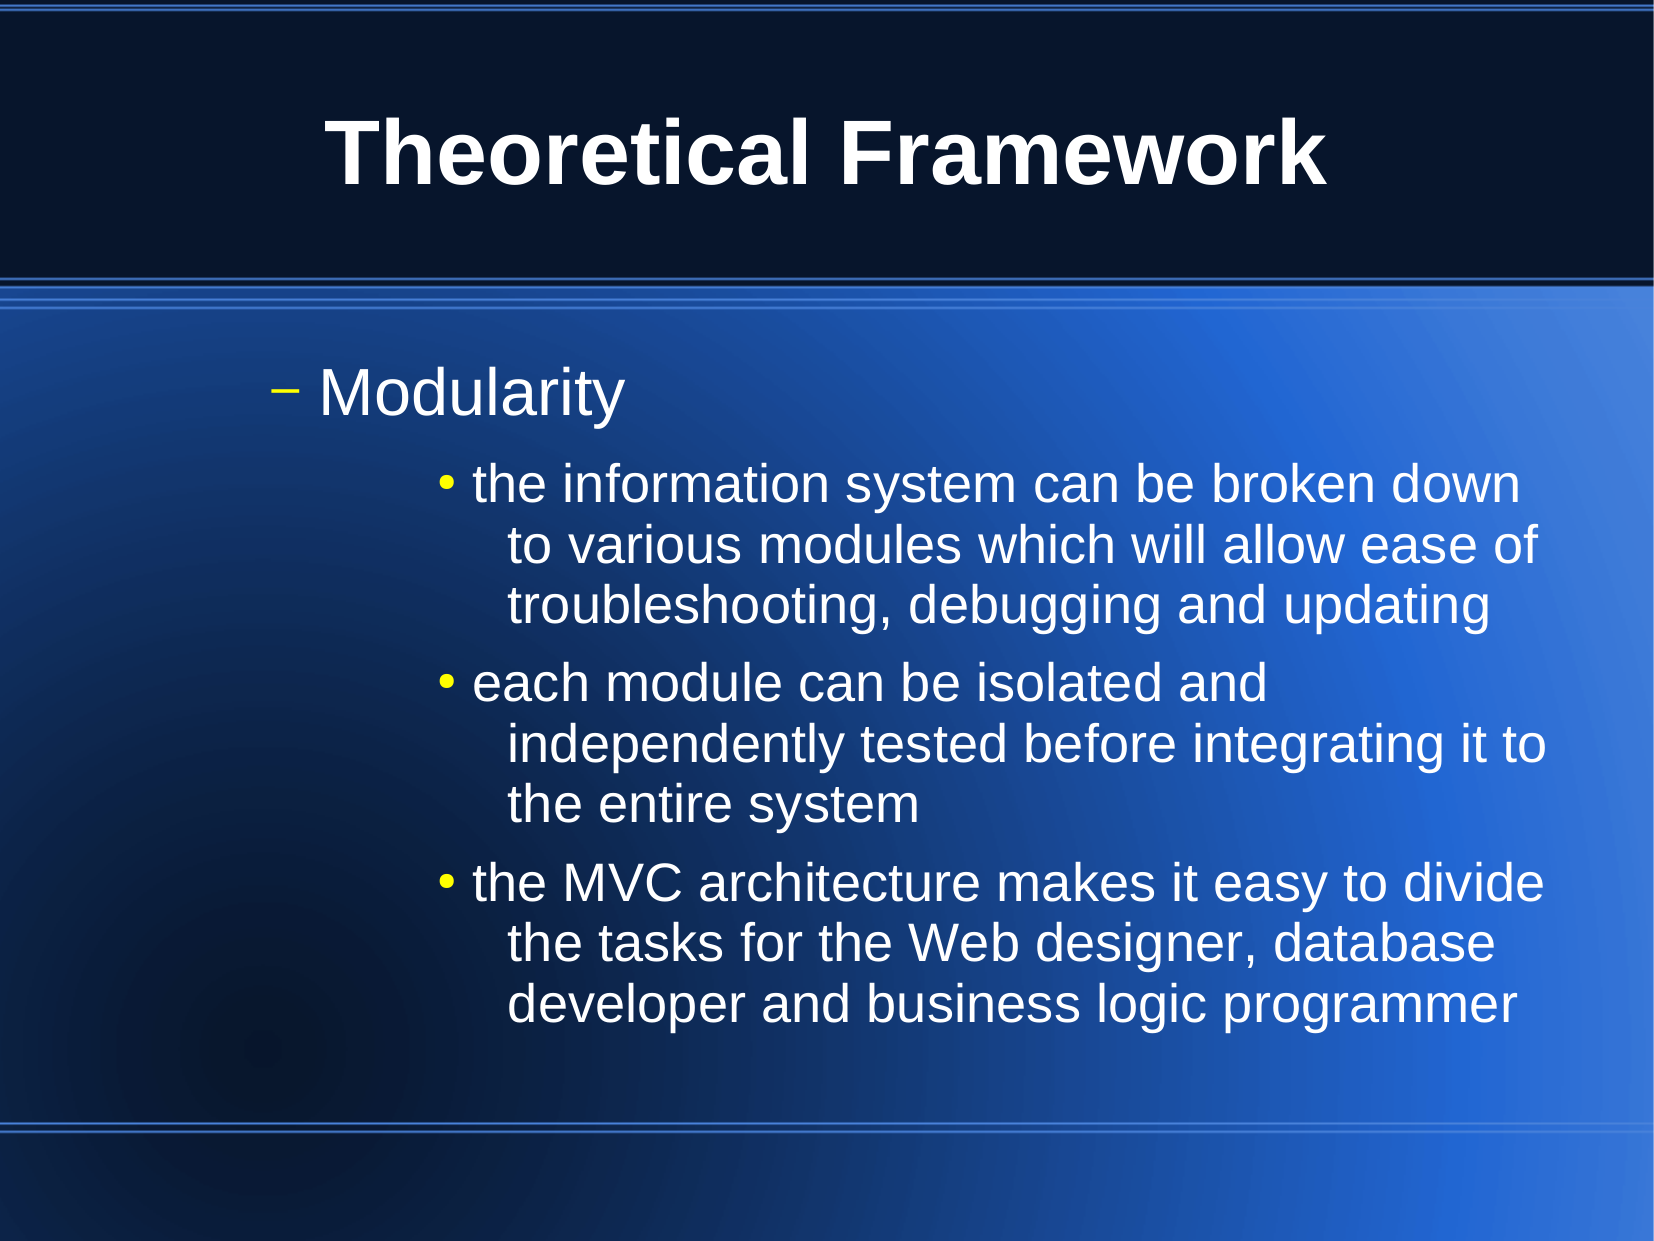

# Theoretical Framework
Modularity
the information system can be broken down to various modules which will allow ease of troubleshooting, debugging and updating
each module can be isolated and independently tested before integrating it to the entire system
the MVC architecture makes it easy to divide the tasks for the Web designer, database developer and business logic programmer